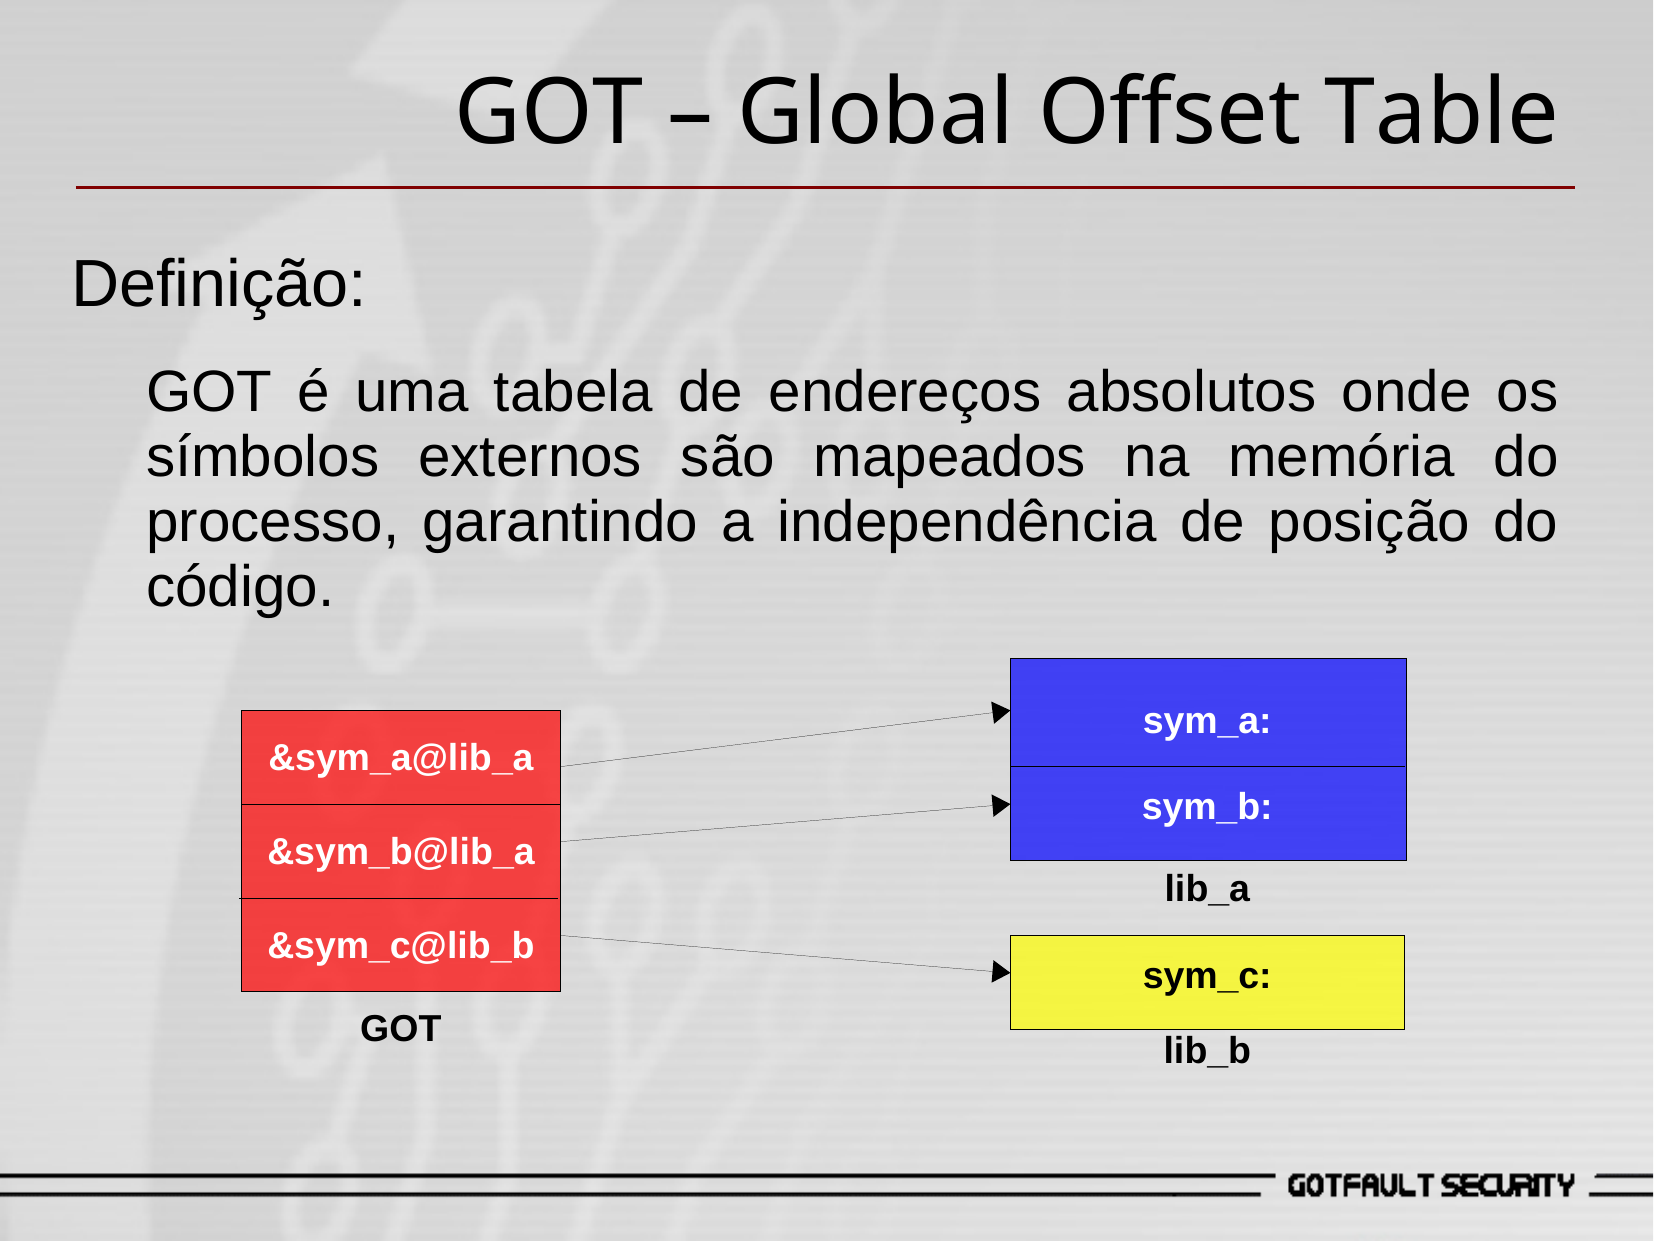

GOT – Global Offset Table
Definição:
GOT é uma tabela de endereços absolutos onde os símbolos externos são mapeados na memória do processo, garantindo a independência de posição do código.
sym_a:
sym_b:
lib_a
&sym_a@lib_a
&sym_b@lib_a
&sym_c@lib_b
GOT
sym_c:
lib_b